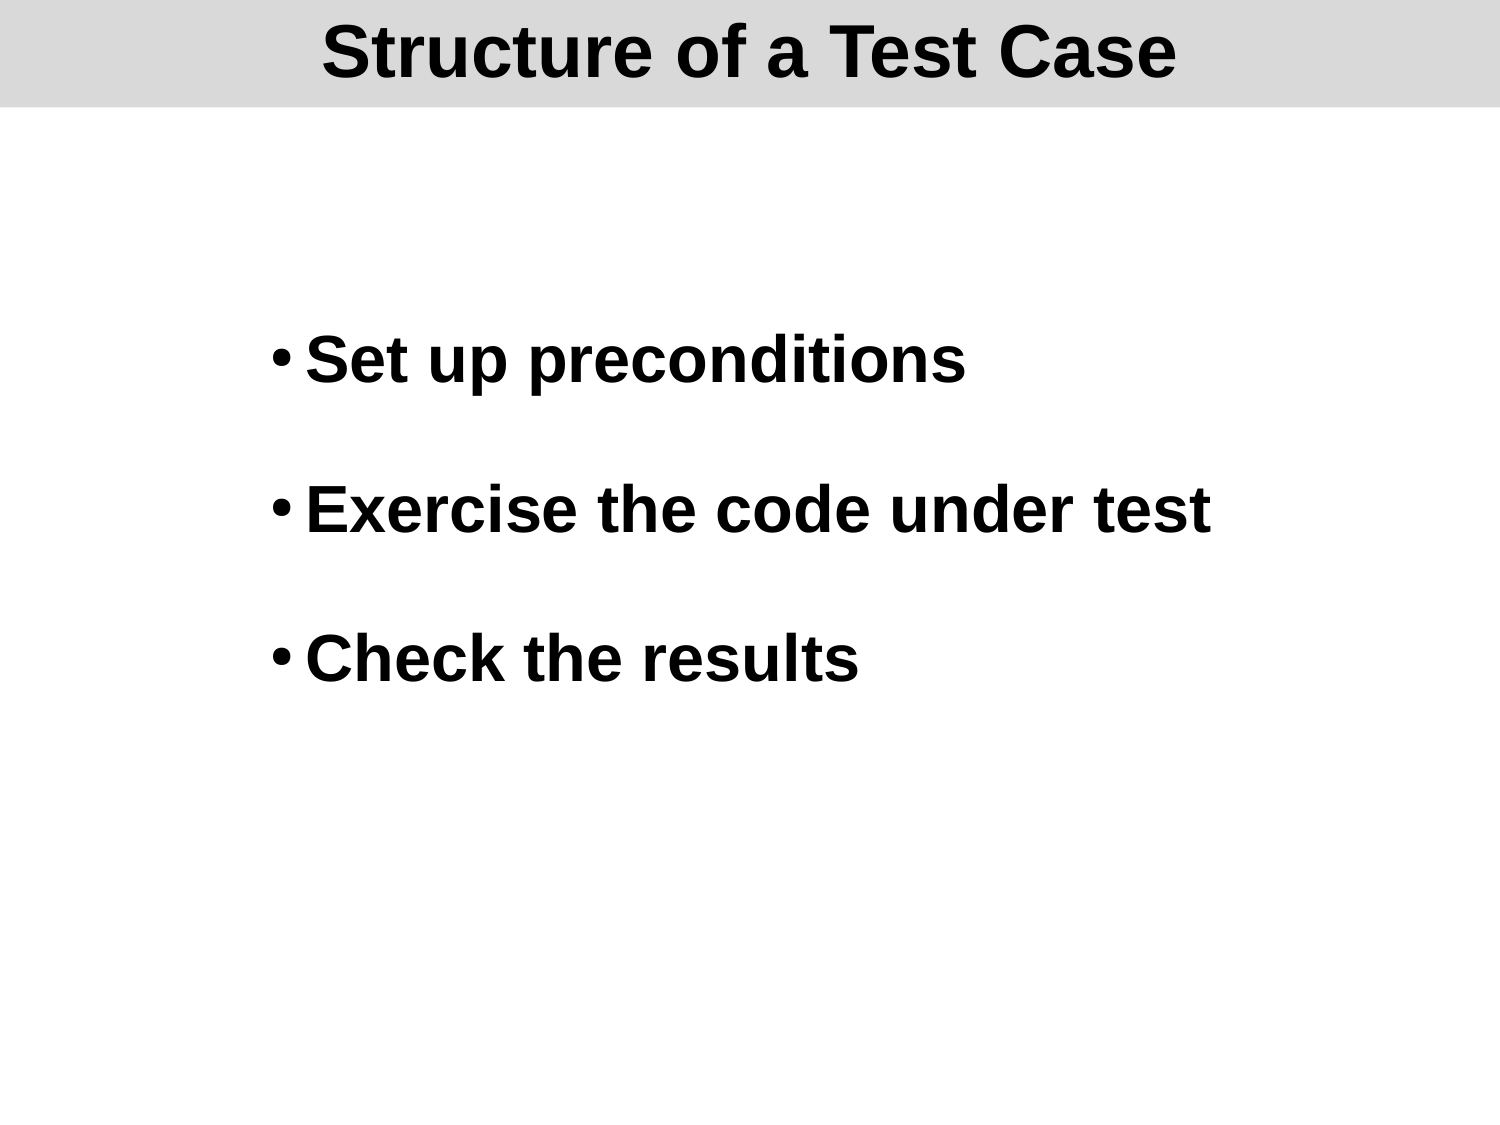

Structure of a Test Case
Set up preconditions
Exercise the code under test
Check the results